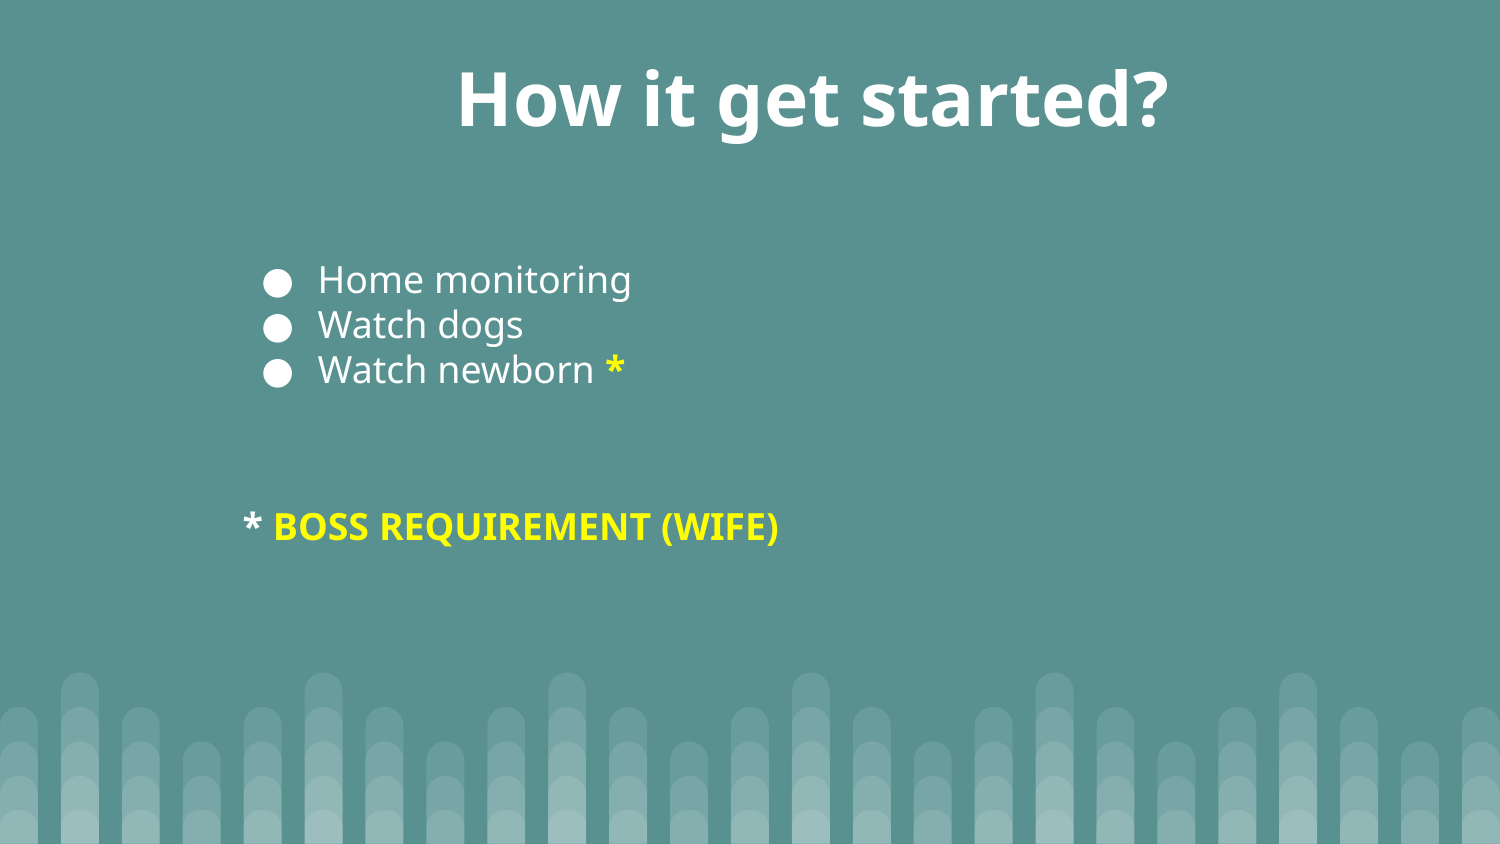

# How it get started?
Home monitoring
Watch dogs
Watch newborn *
* BOSS REQUIREMENT (WIFE)